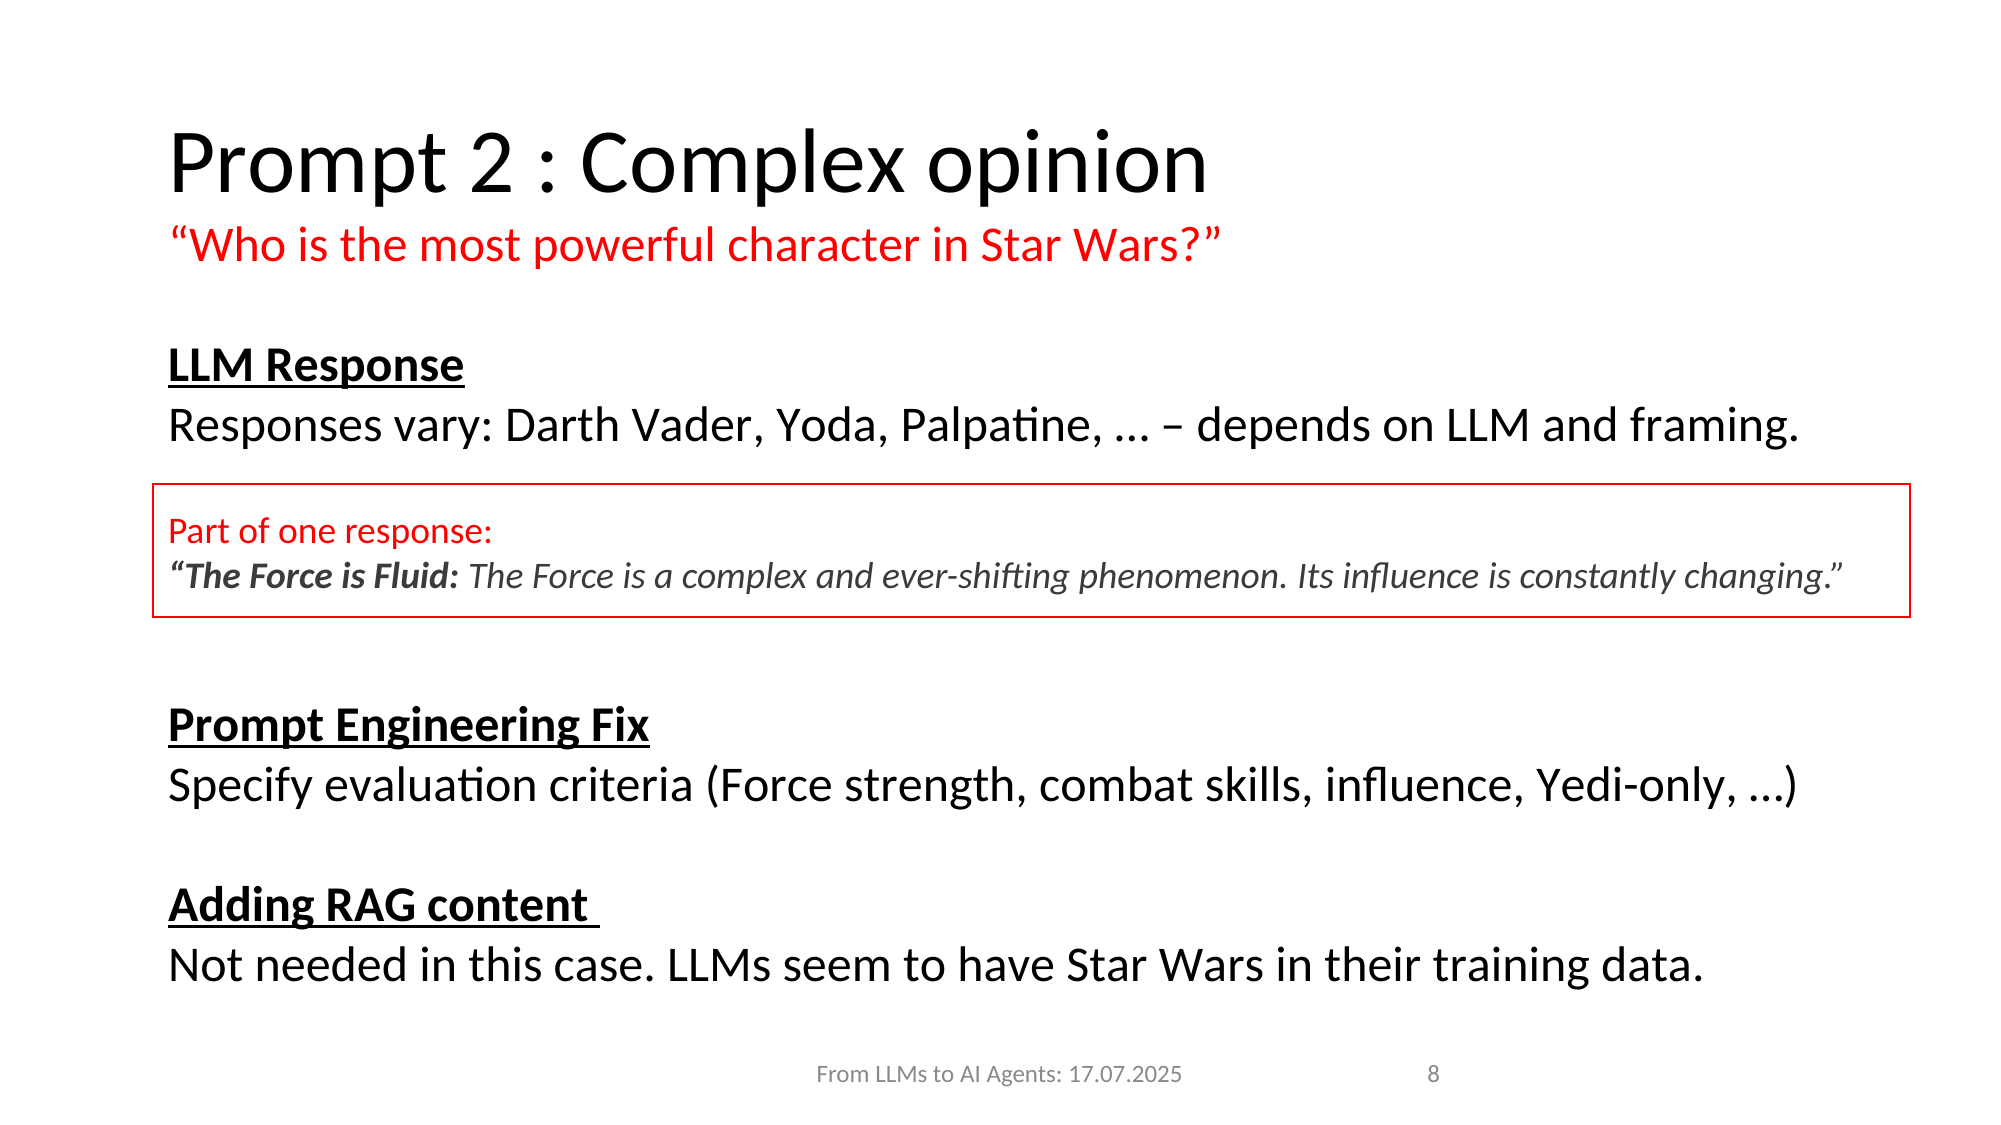

Prompt 2 : Complex opinion
“Who is the most powerful character in Star Wars?”
LLM Response
Responses vary: Darth Vader, Yoda, Palpatine, … – depends on LLM and framing.
Prompt Engineering Fix
Specify evaluation criteria (Force strength, combat skills, influence, Yedi-only, …)
Adding RAG content
Not needed in this case. LLMs seem to have Star Wars in their training data.
Part of one response:
“The Force is Fluid: The Force is a complex and ever-shifting phenomenon. Its influence is constantly changing.”
From LLMs to AI Agents: 17.07.2025